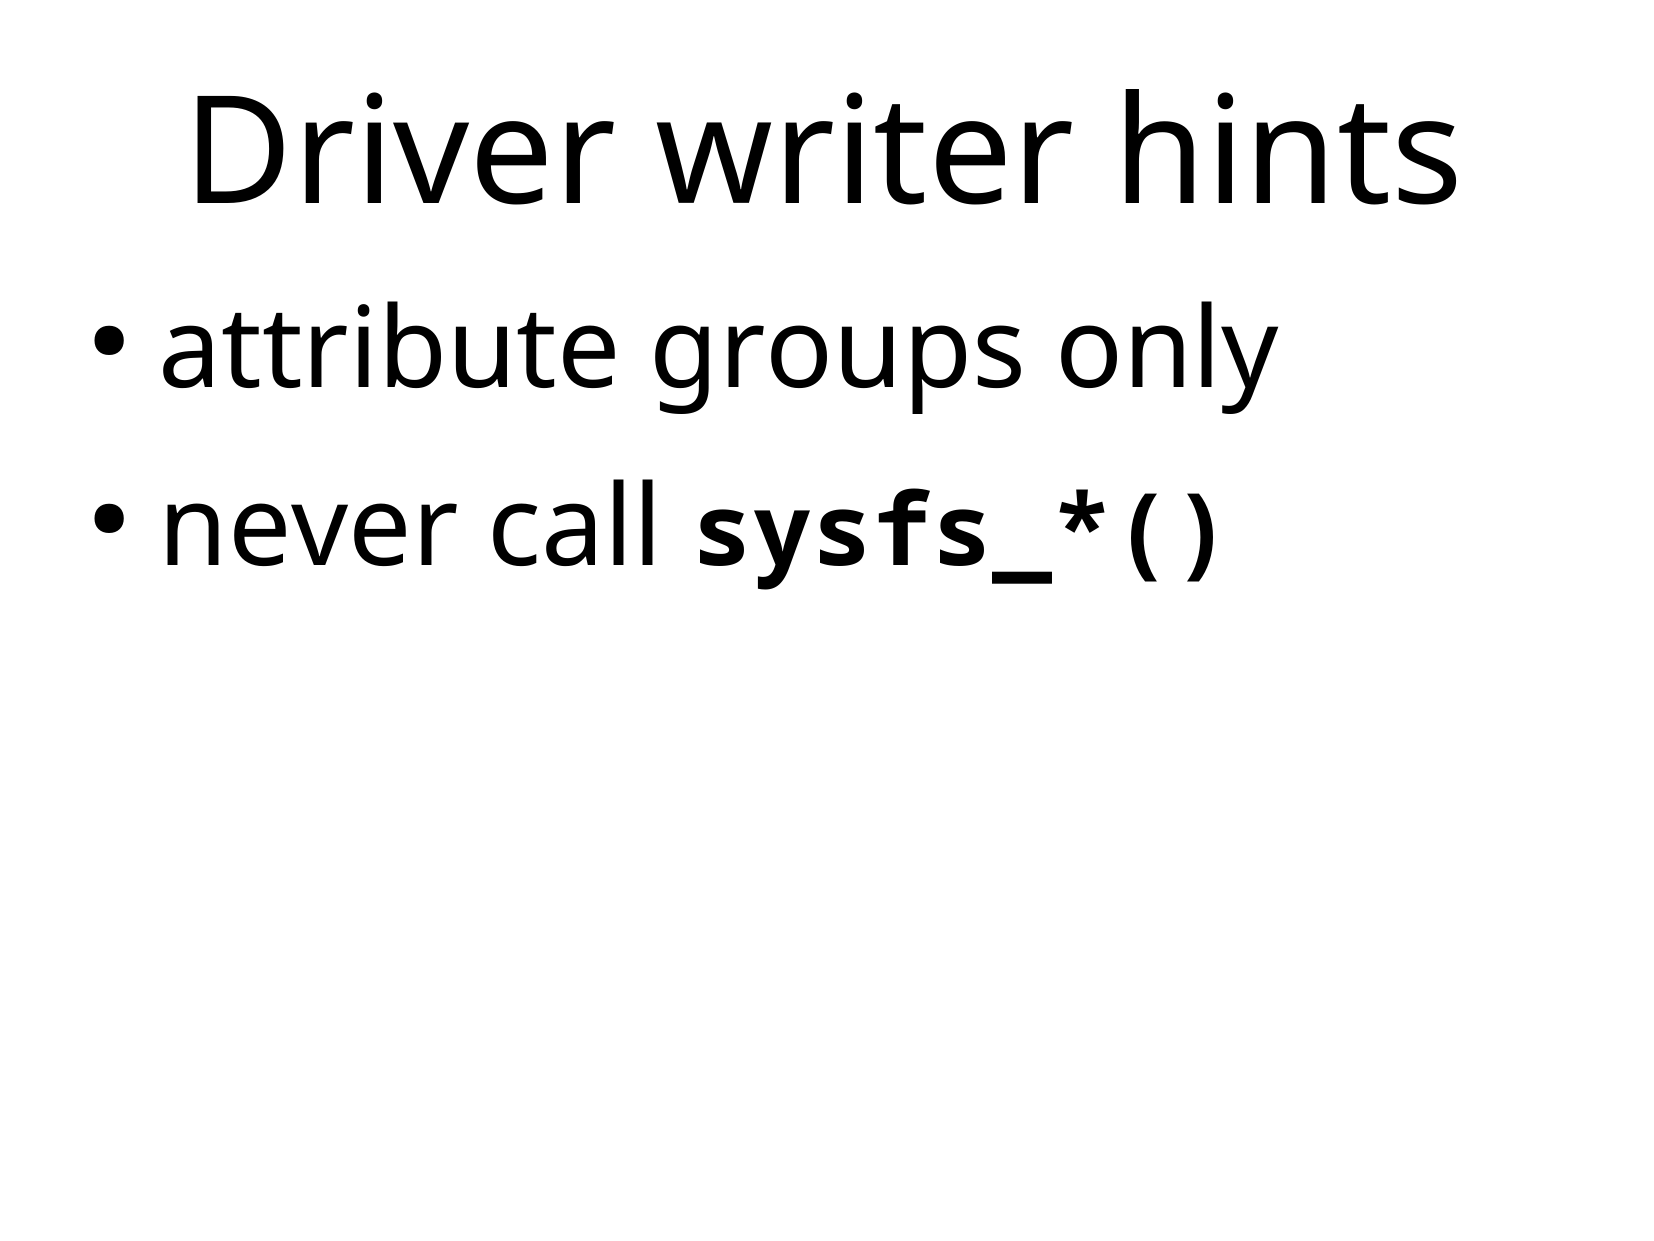

Driver writer hints
 attribute groups only
 never call sysfs_*()